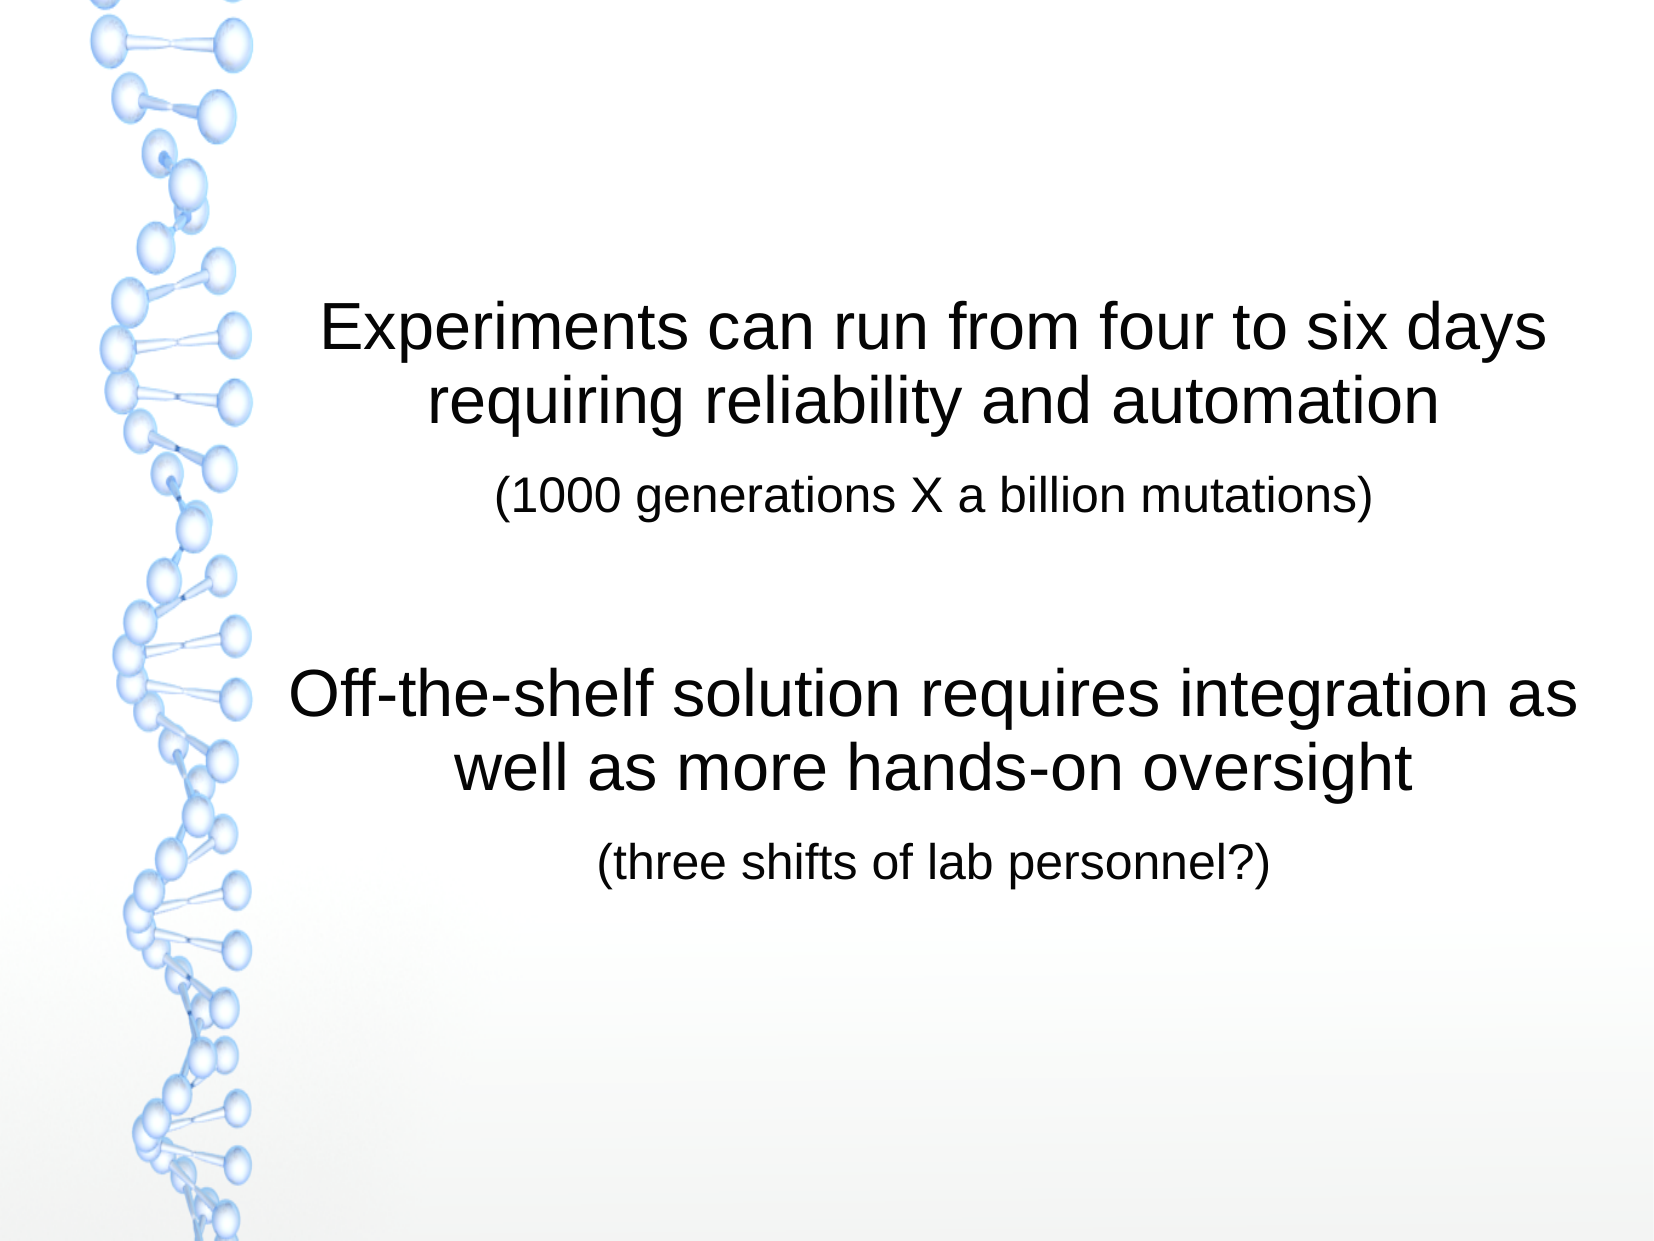

# Experiments can run from four to six days requiring reliability and automation
(1000 generations X a billion mutations)
Off-the-shelf solution requires integration as well as more hands-on oversight
(three shifts of lab personnel?)